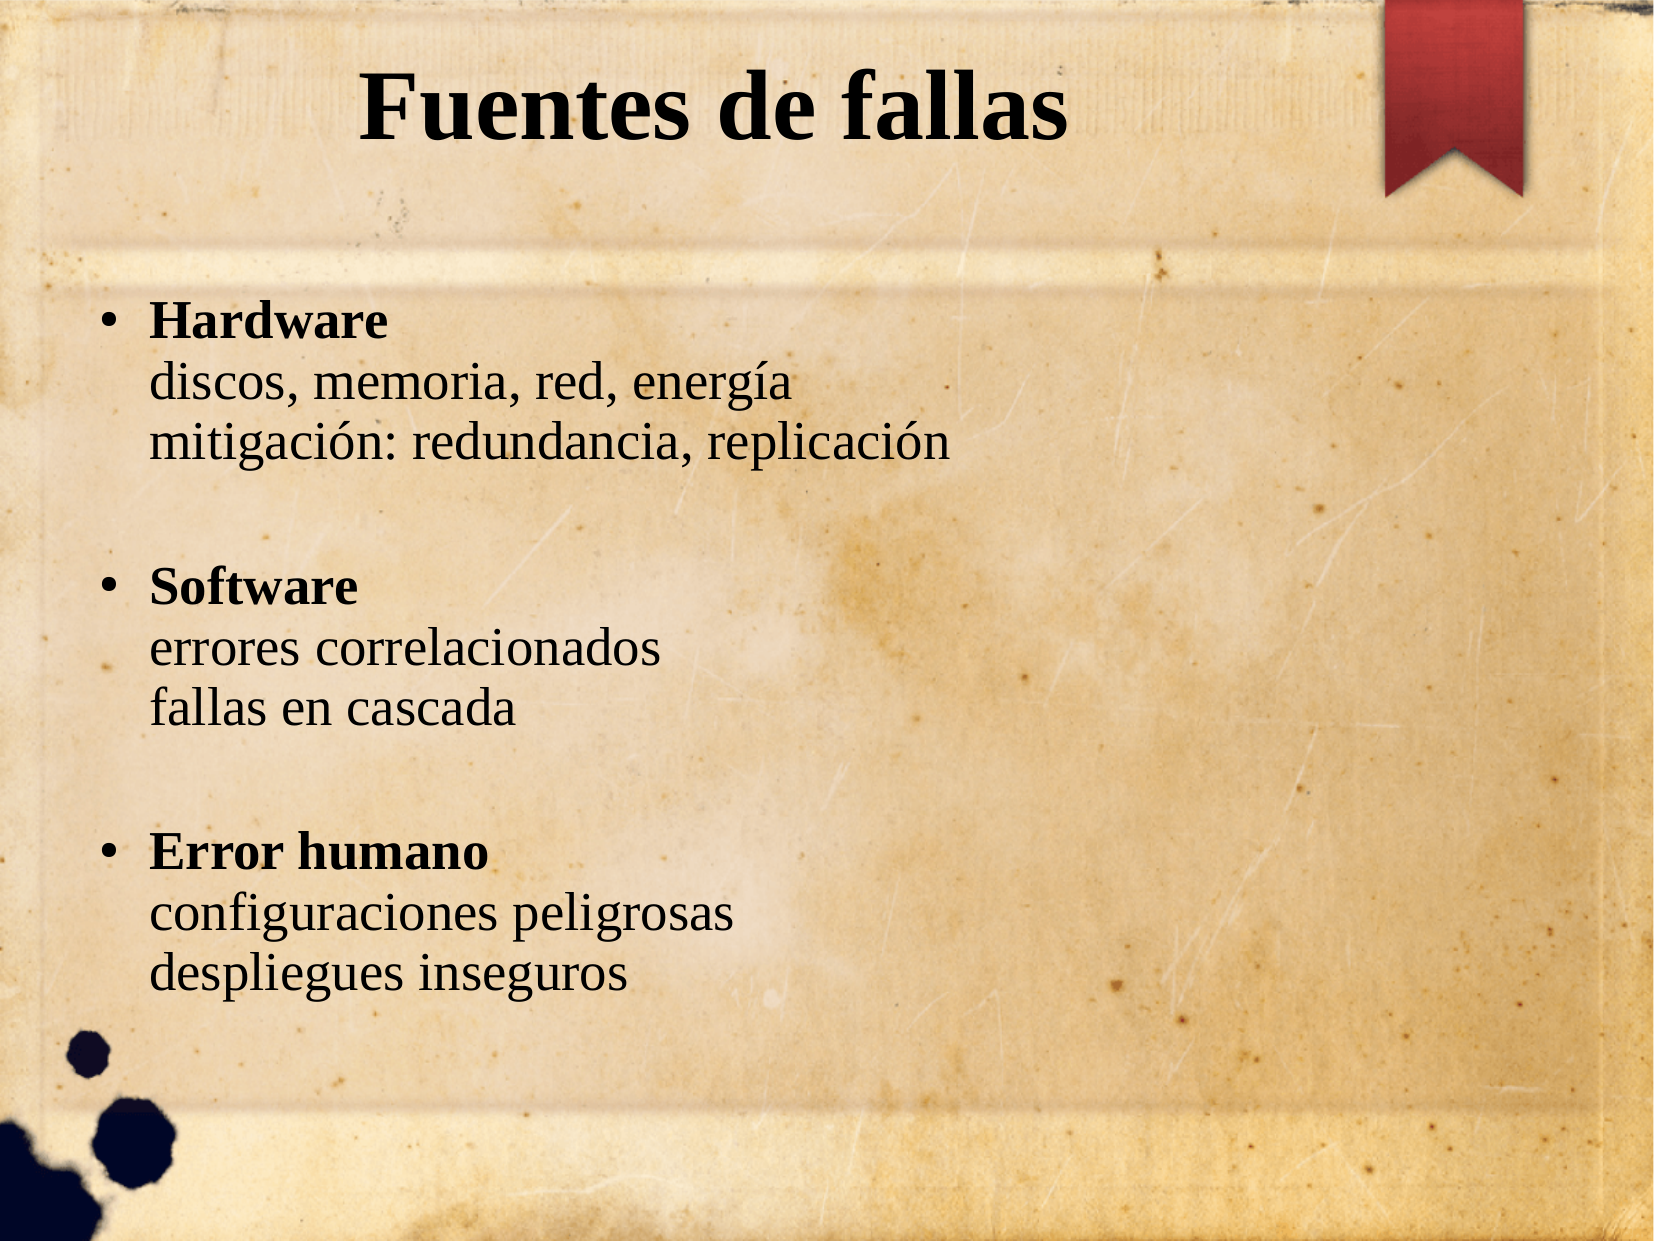

# Fuentes de fallas
Hardware
discos, memoria, red, energía
mitigación: redundancia, replicación
Software
errores correlacionados
fallas en cascada
Error humano
configuraciones peligrosas
despliegues inseguros